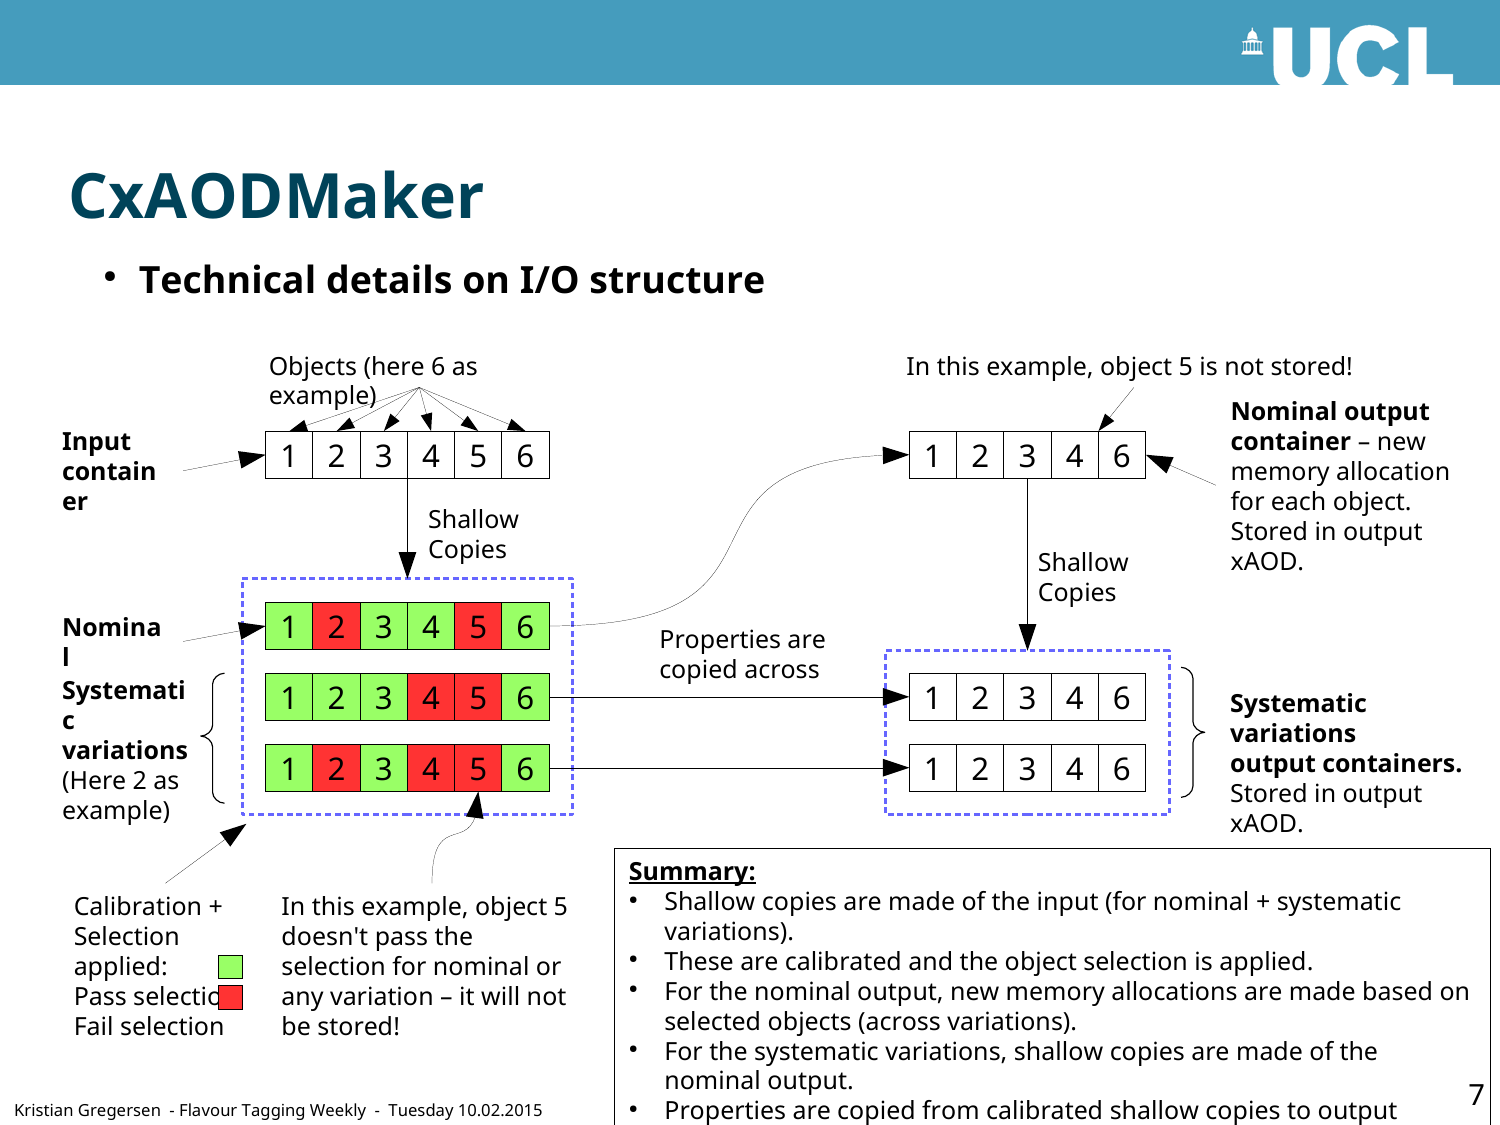

# CxAODMaker
Technical details on I/O structure
Objects (here 6 as example)
In this example, object 5 is not stored!
Nominal output container – new memory allocation for each object. Stored in output xAOD.
Input container
1
2
3
4
5
6
1
2
3
4
6
Shallow
Copies
Shallow
Copies
1
2
3
4
5
6
Nominal
Properties are copied across
Systematic variations
(Here 2 as
example)
1
2
3
4
5
6
1
2
3
4
6
Systematic variations
output containers. Stored in output xAOD.
1
2
3
4
5
6
1
2
3
4
6
Summary:
Shallow copies are made of the input (for nominal + systematic variations).
These are calibrated and the object selection is applied.
For the nominal output, new memory allocations are made based on selected objects (across variations).
For the systematic variations, shallow copies are made of the nominal output.
Properties are copied from calibrated shallow copies to output containers.
Calibration + Selection applied:
Pass selection
Fail selection
In this example, object 5 doesn't pass the selection for nominal or any variation – it will not be stored!
7